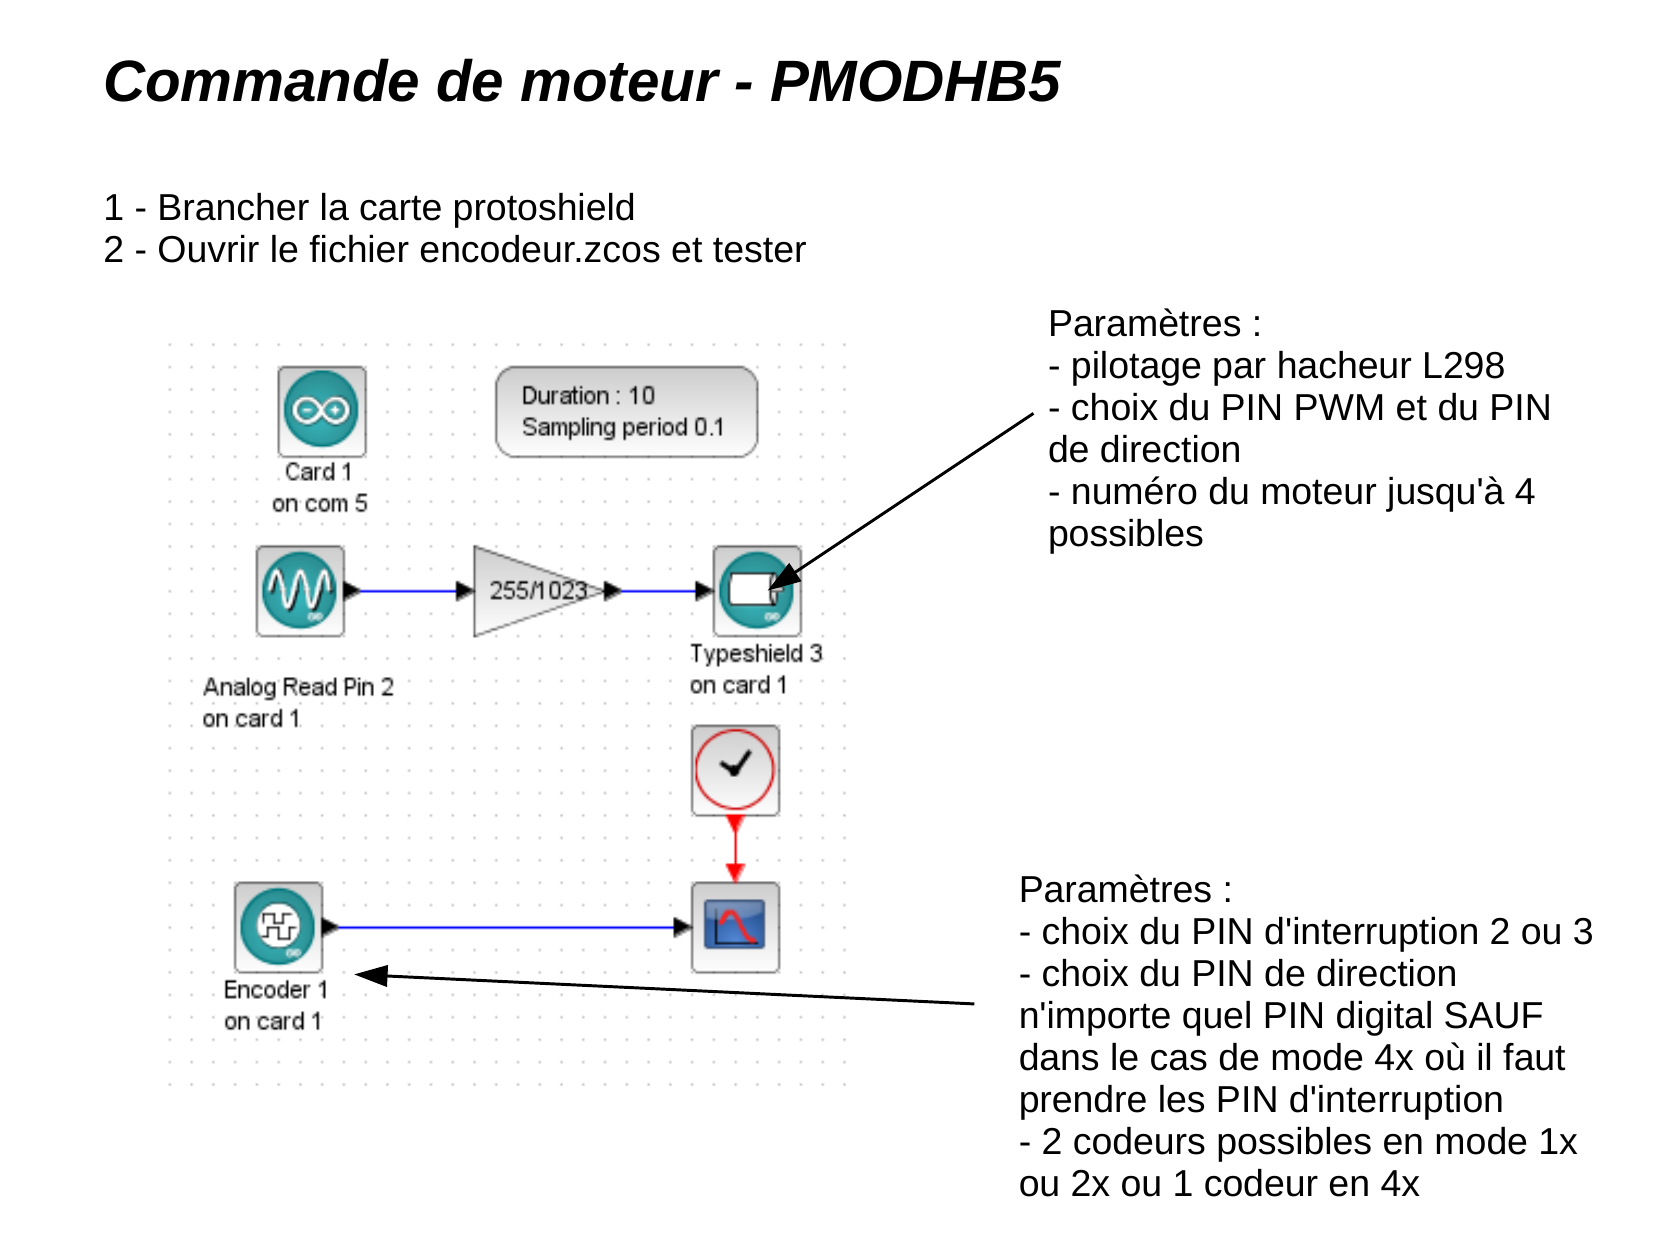

Commande de moteur - PMODHB5
1 - Brancher la carte protoshield
2 - Ouvrir le fichier encodeur.zcos et tester
Paramètres :
- pilotage par hacheur L298
- choix du PIN PWM et du PIN de direction
- numéro du moteur jusqu'à 4 possibles
Paramètres :
- choix du PIN d'interruption 2 ou 3
- choix du PIN de direction n'importe quel PIN digital SAUF dans le cas de mode 4x où il faut prendre les PIN d'interruption
- 2 codeurs possibles en mode 1x ou 2x ou 1 codeur en 4x